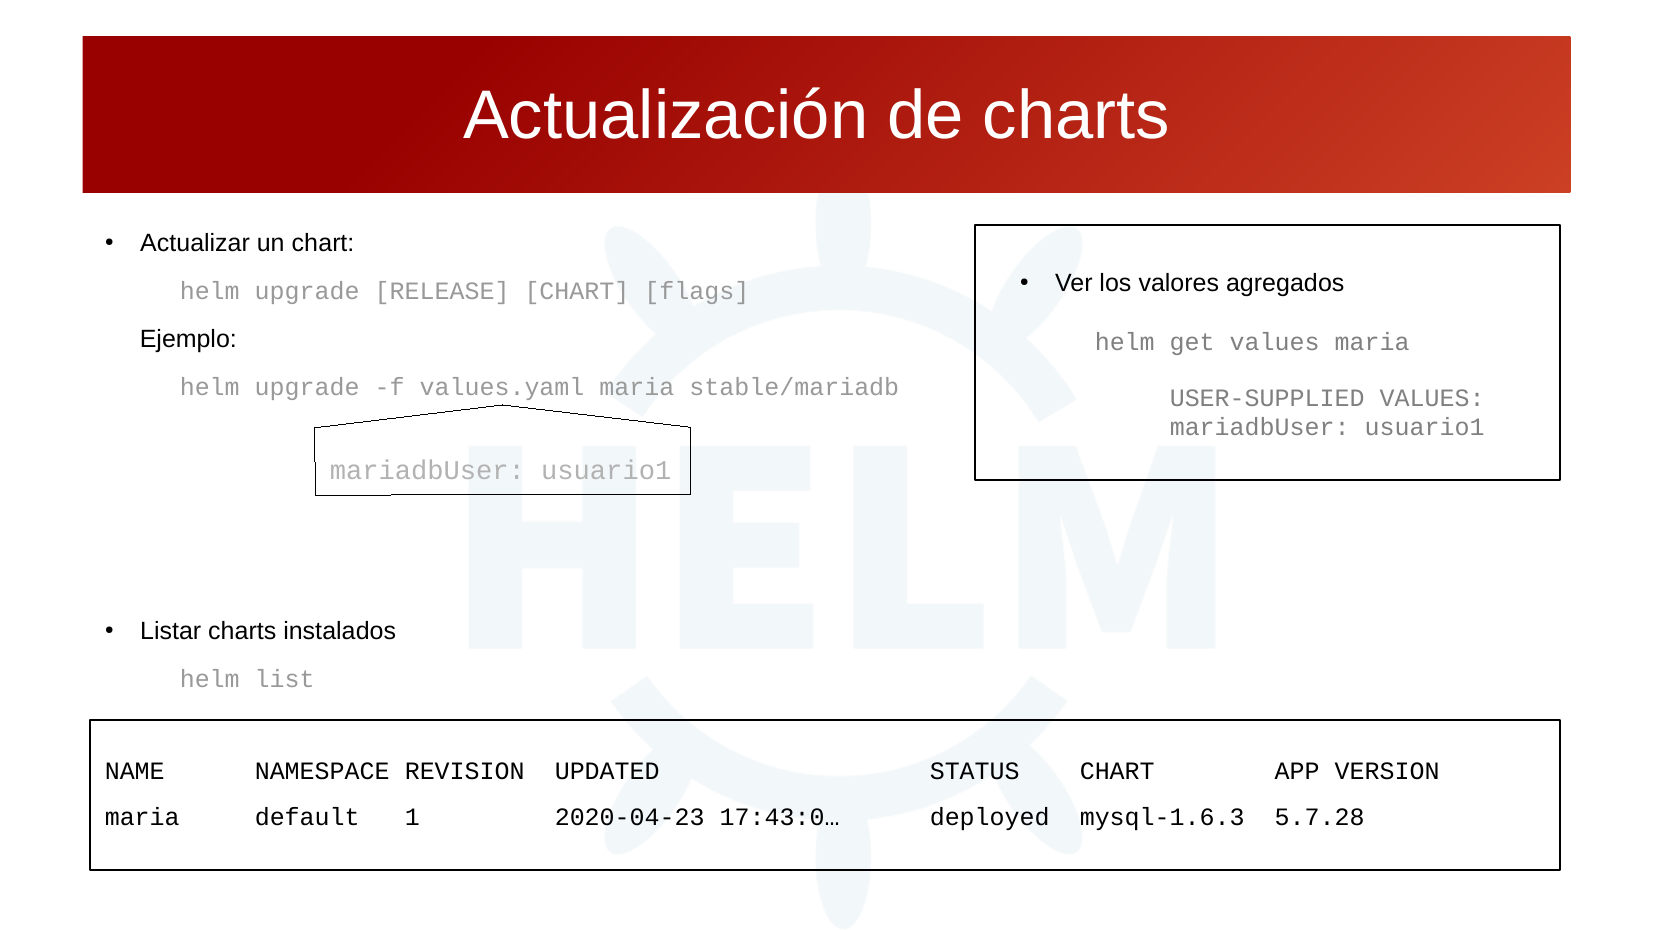

# Actualización de charts
Actualizar un chart:
	helm upgrade [RELEASE] [CHART] [flags]
 Ejemplo:
	helm upgrade -f values.yaml maria stable/mariadb
Ver los valores agregados
	helm get values maria
 		USER-SUPPLIED VALUES:
 		mariadbUser: usuario1
mariadbUser: usuario1
Listar charts instalados
	helm list
NAME 	NAMESPACE	REVISION	UPDATED 	STATUS 	CHART APP VERSION
maria	default 	1 	2020-04-23 17:43:0… 	deployed	mysql-1.6.3 5.7.28